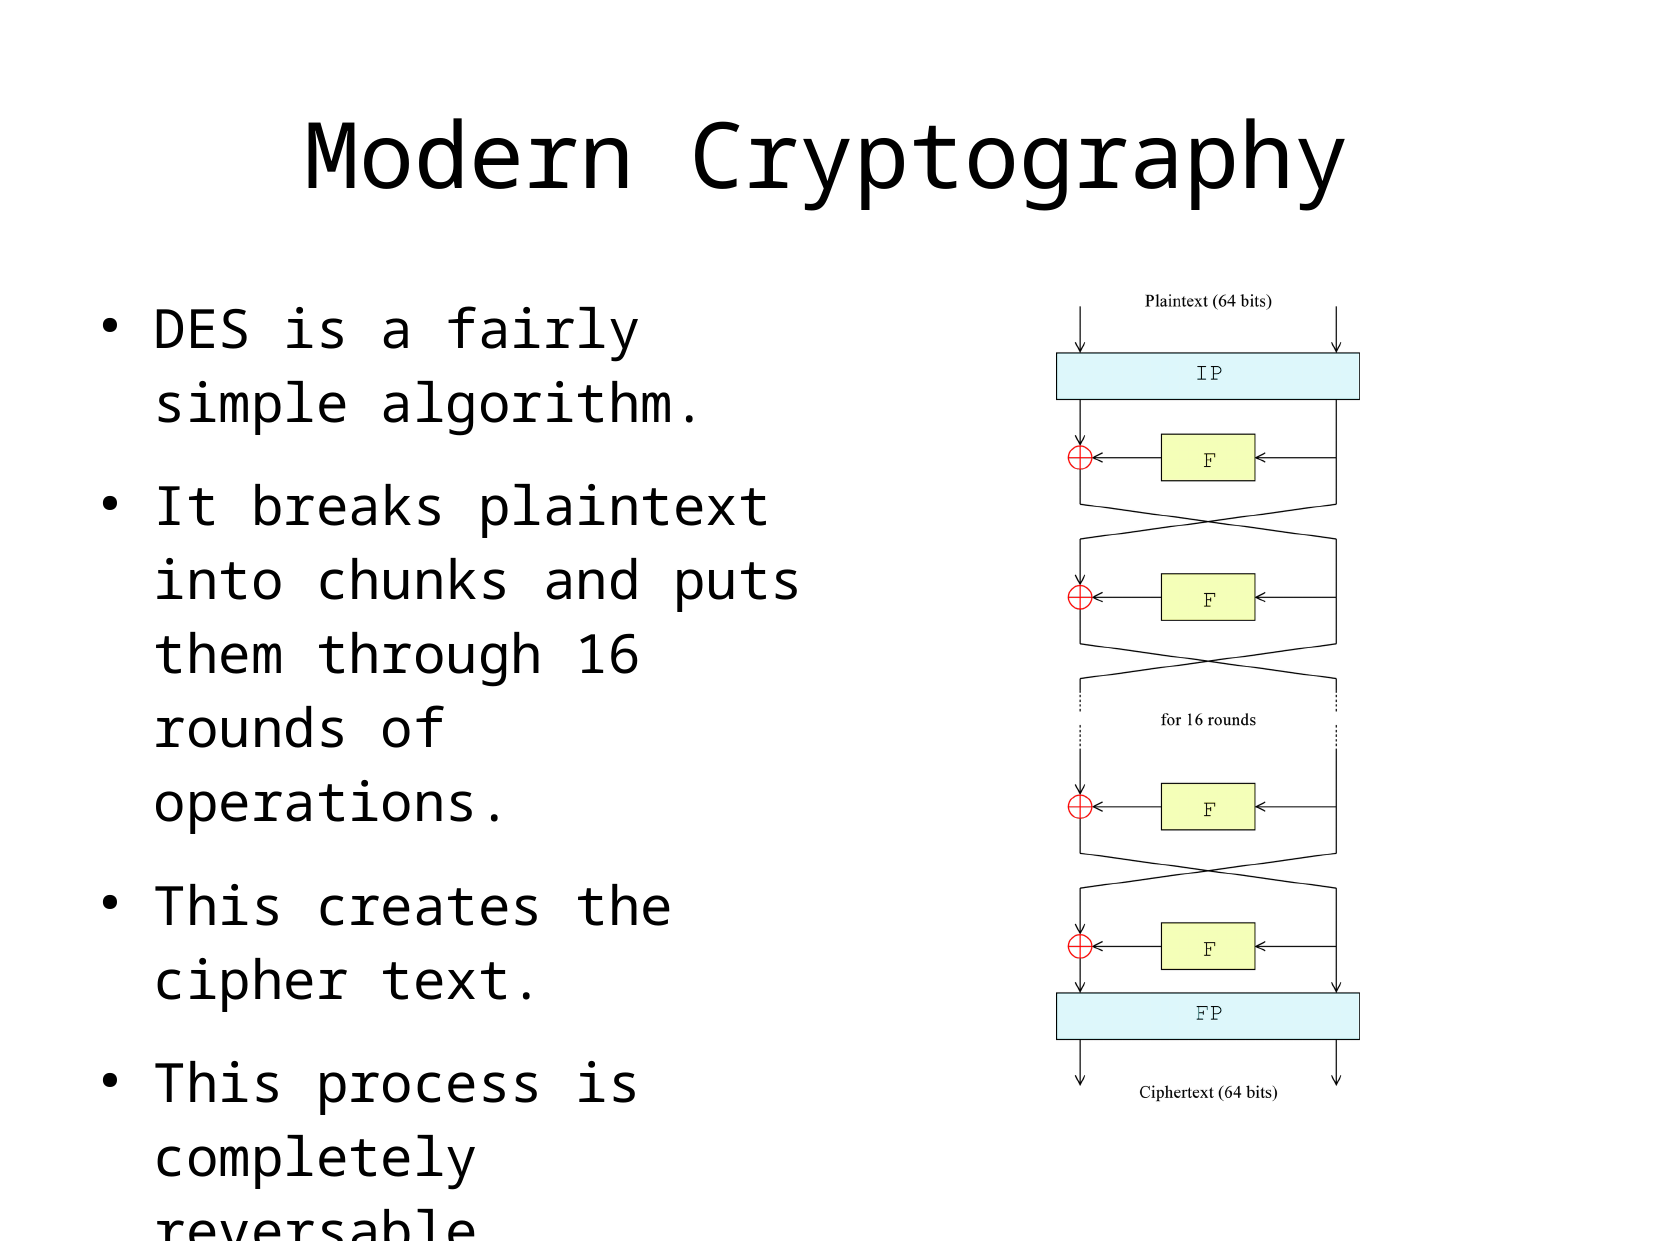

# Modern Cryptography
DES is a fairly simple algorithm.
It breaks plaintext into chunks and puts them through 16 rounds of operations.
This creates the cipher text.
This process is completely reversable.